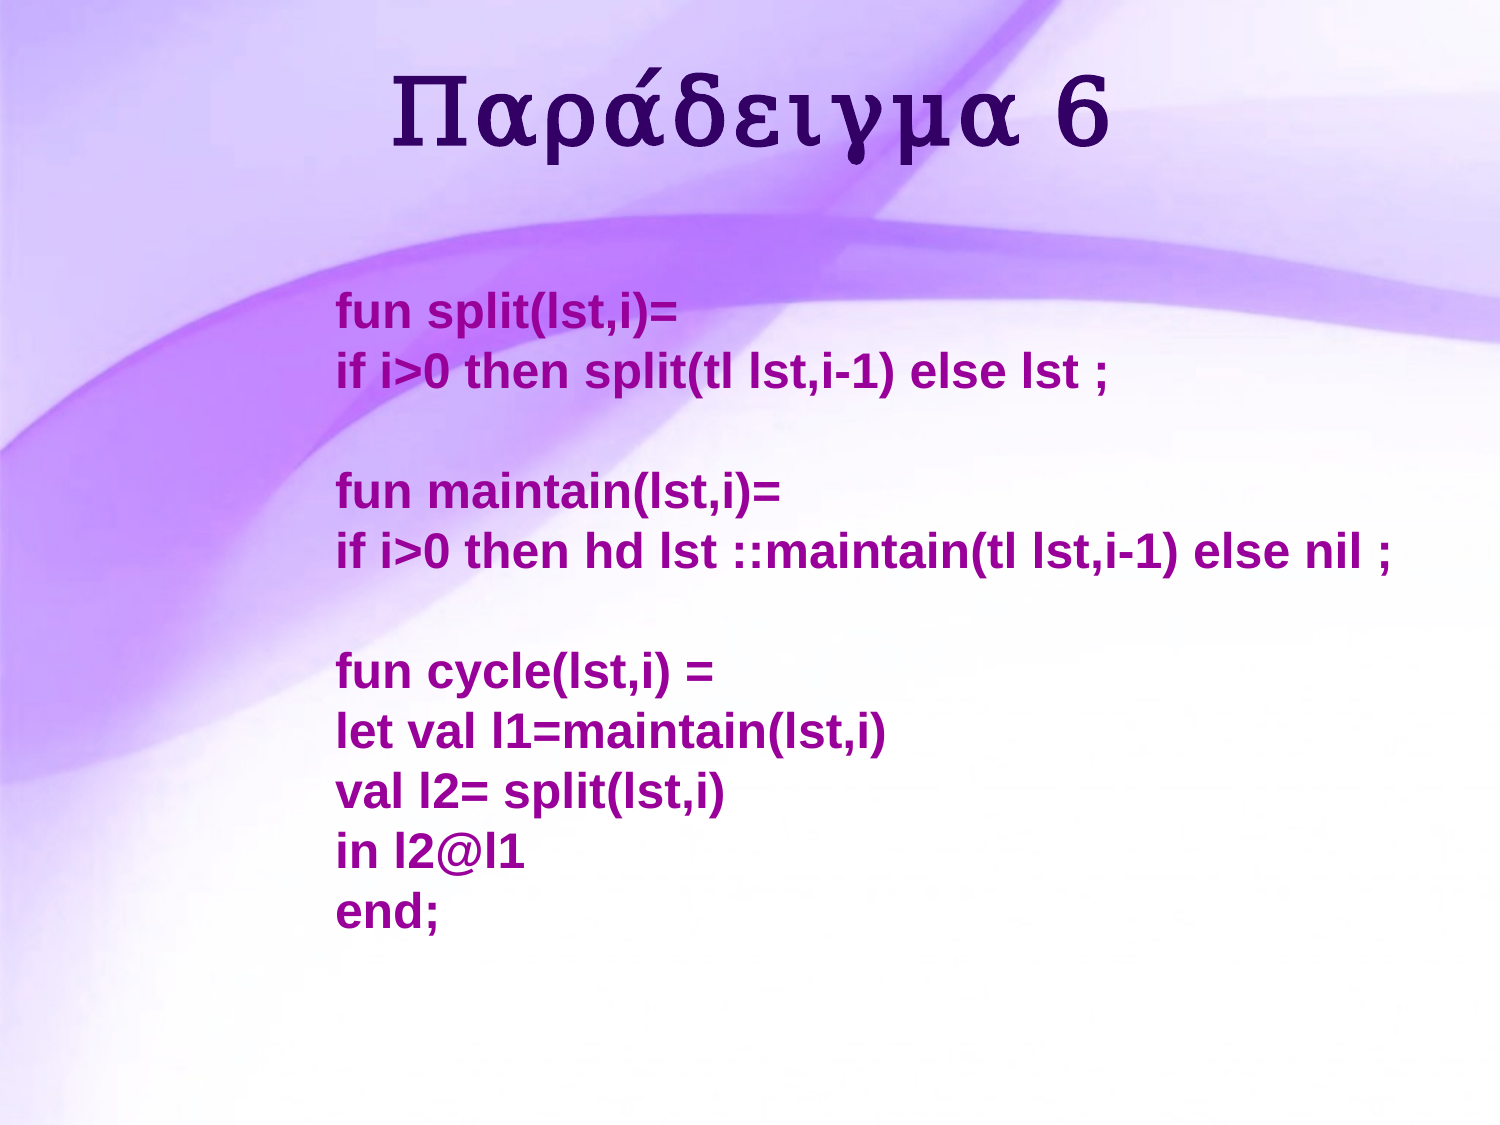

# Παράδειγμα 6
fun split(lst,i)=
if i>0 then split(tl lst,i-1) else lst ;
fun maintain(lst,i)=
if i>0 then hd lst ::maintain(tl lst,i-1) else nil ;
fun cycle(lst,i) =
let val l1=maintain(lst,i)
val l2= split(lst,i)
in l2@l1
end;